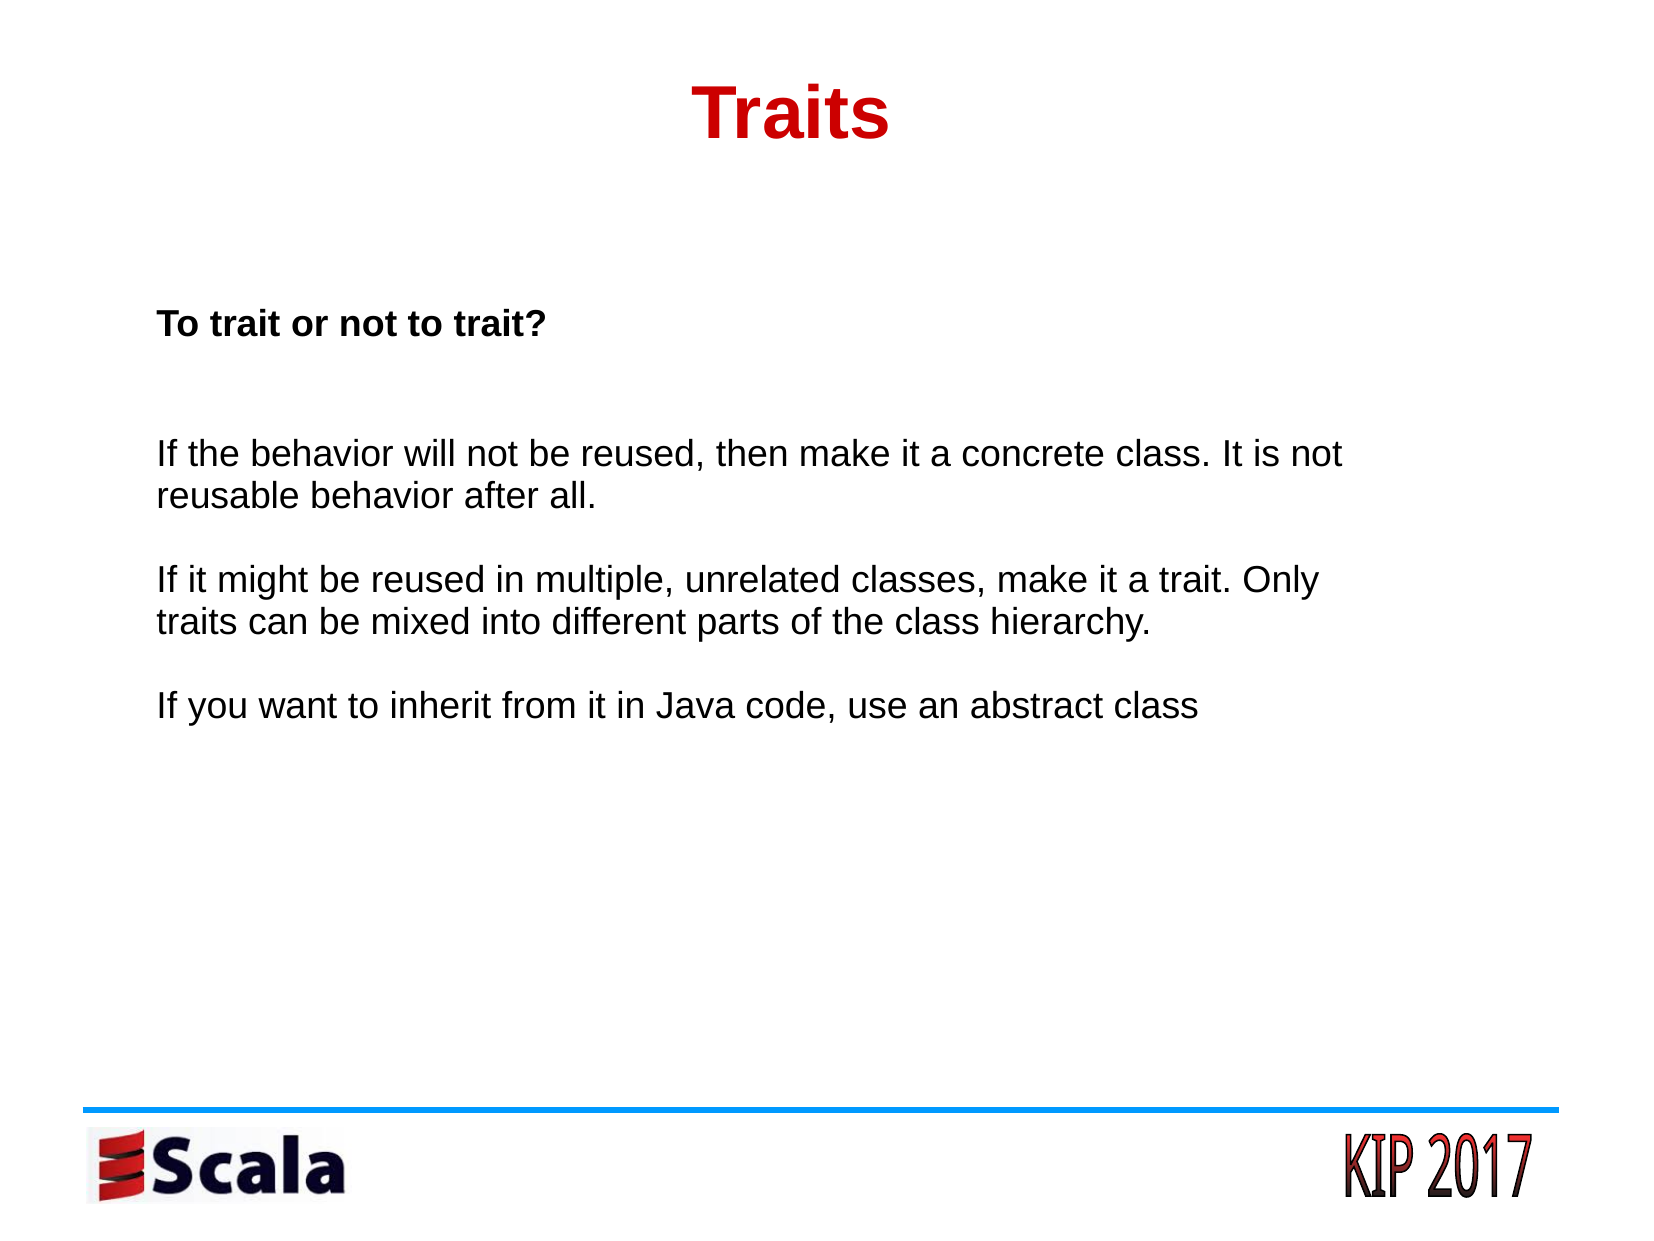

# Traits
To trait or not to trait?
If the behavior will not be reused, then make it a concrete class. It is not
reusable behavior after all.
If it might be reused in multiple, unrelated classes, make it a trait. Only
traits can be mixed into different parts of the class hierarchy.
If you want to inherit from it in Java code, use an abstract class